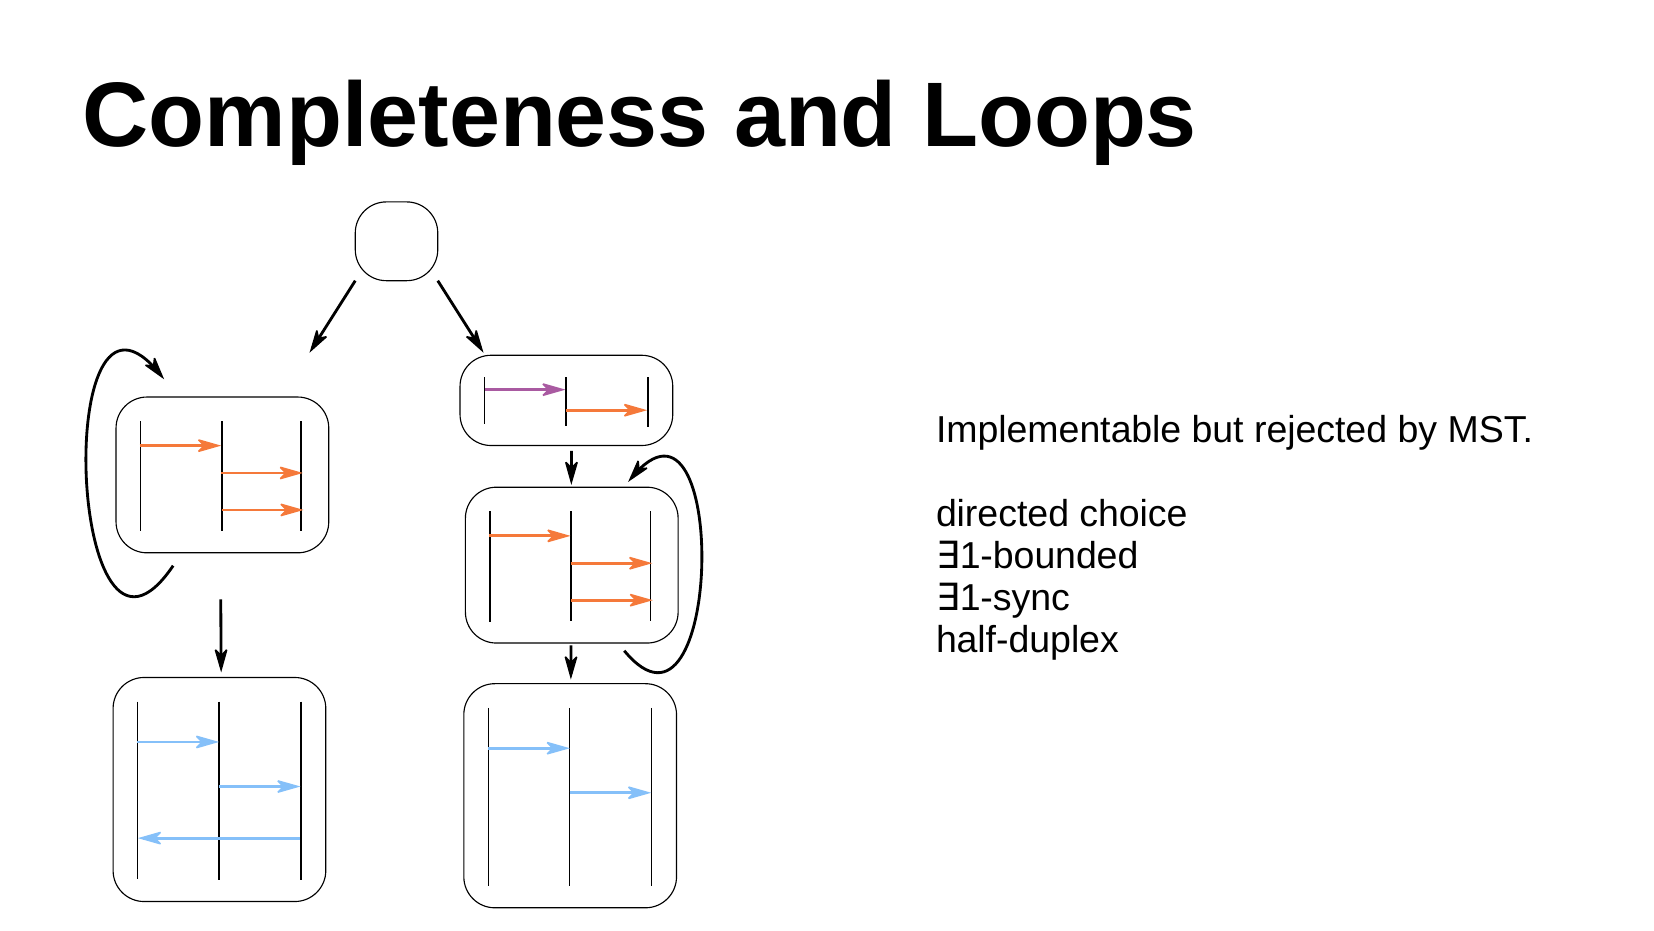

# Completeness and Loops
Implementable but rejected by MST.
directed choice
∃1-bounded
∃1-sync
half-duplex